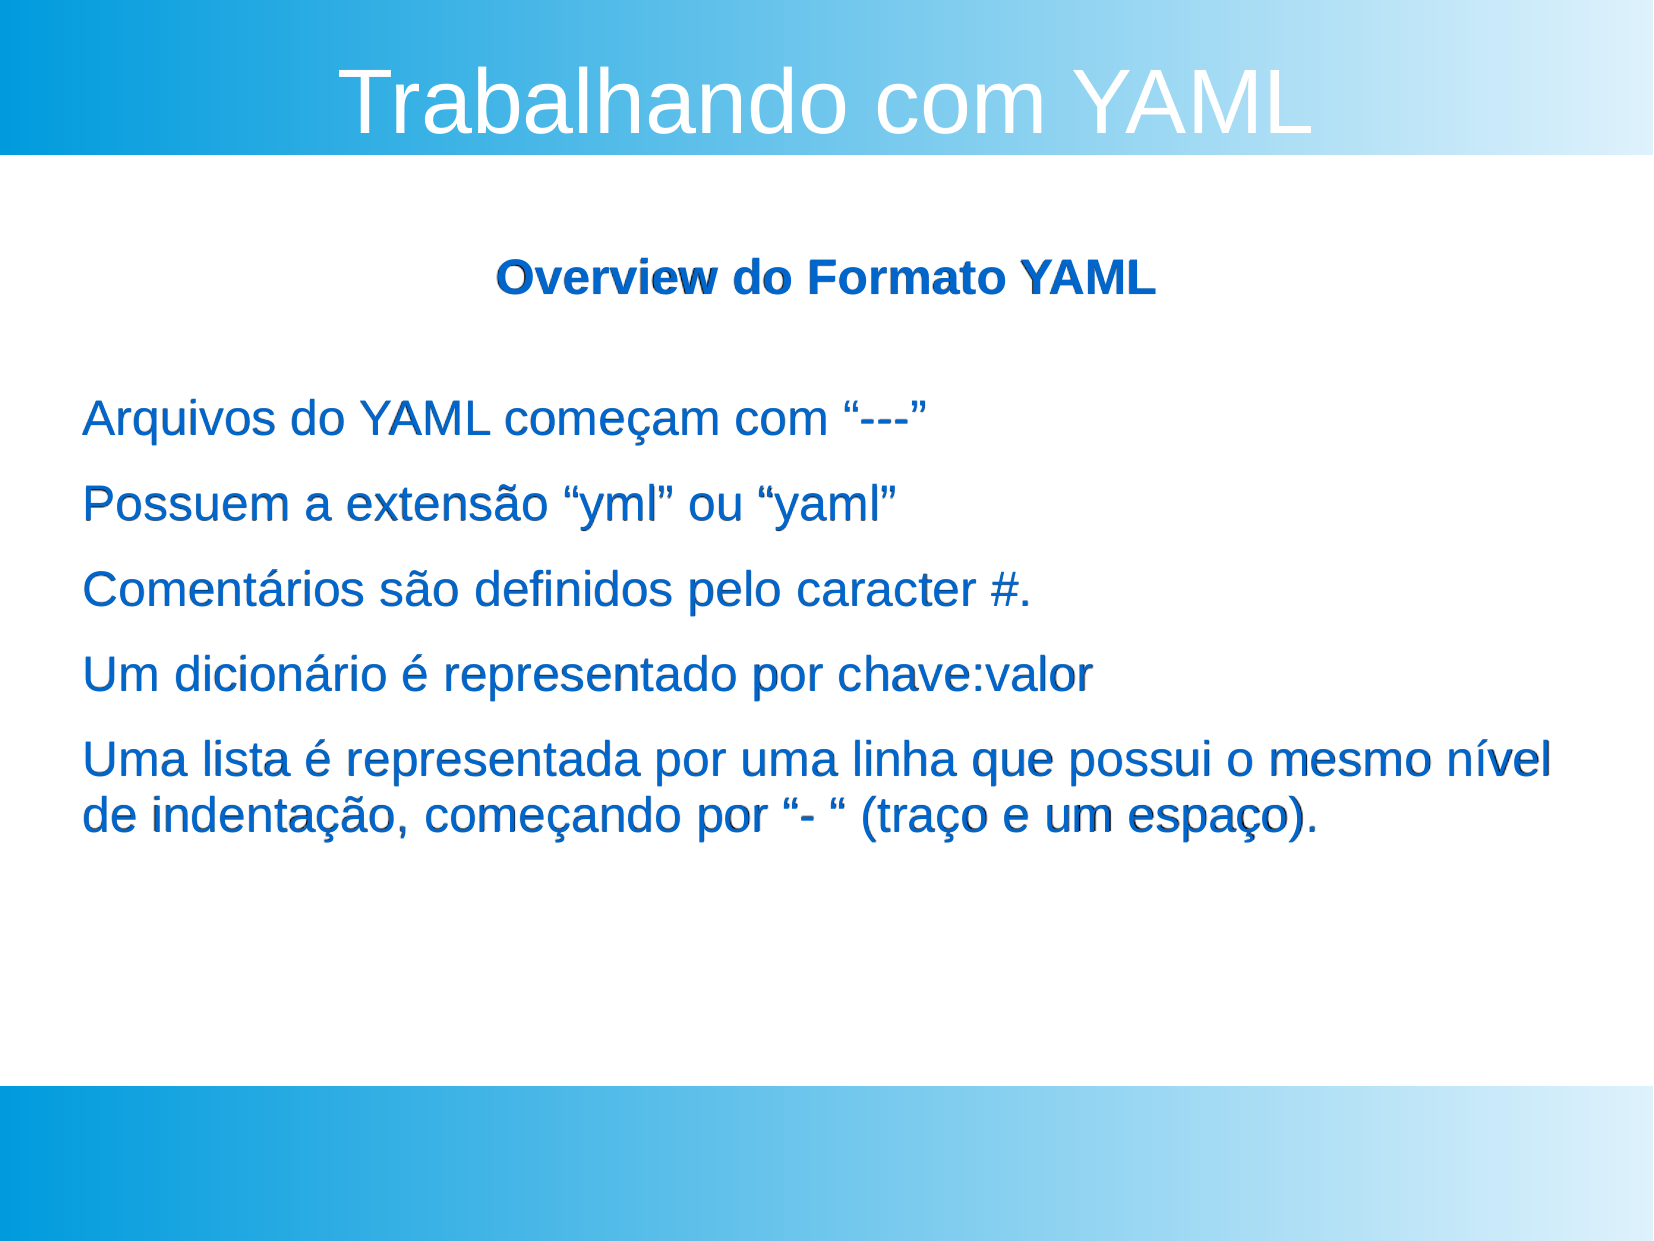

# Trabalhando com YAML
Overview do Formato YAML
Arquivos do YAML começam com “---”
Possuem a extensão “yml” ou “yaml”
Comentários são definidos pelo caracter #.
Um dicionário é representado por chave:valor
Uma lista é representada por uma linha que possui o mesmo nível de indentação, começando por “- “ (traço e um espaço).